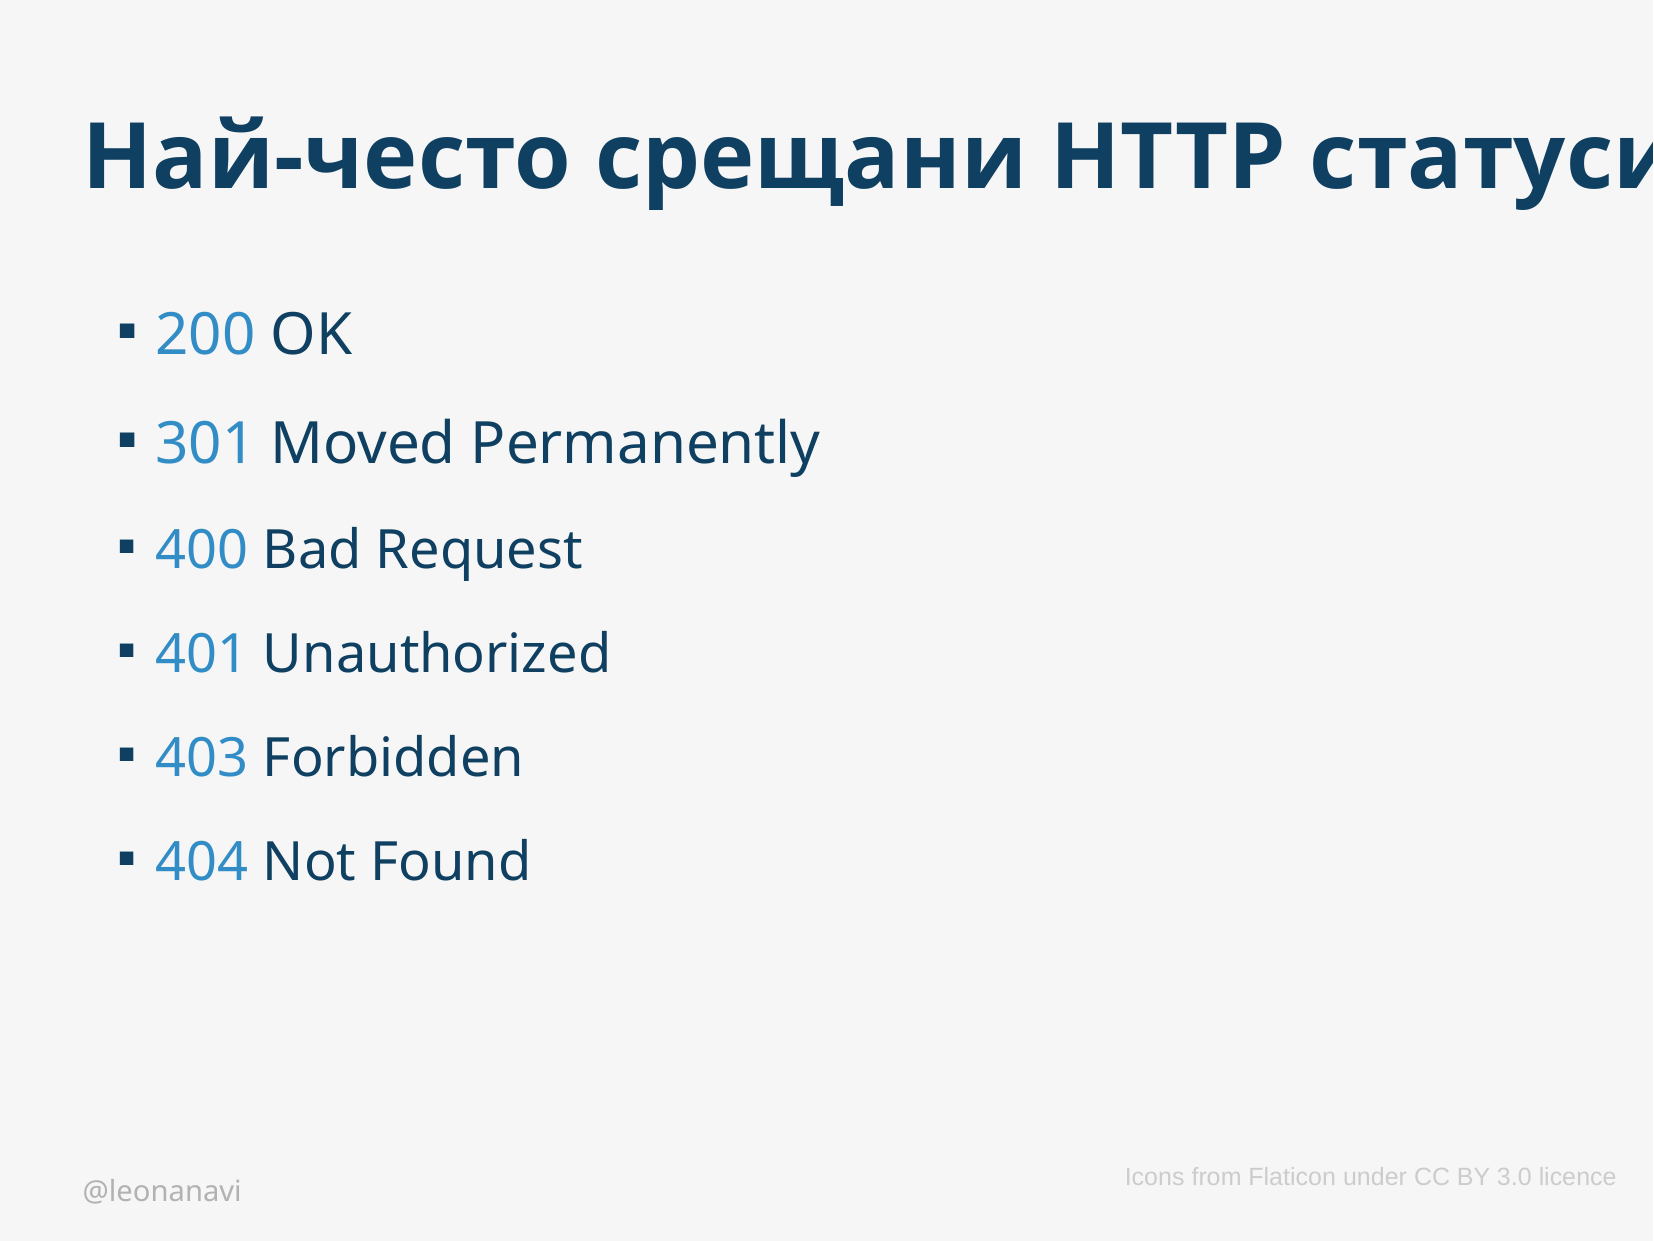

# Най-често срещани HTTP статуси
200 OK
301 Moved Permanently
400 Bad Request
401 Unauthorized
403 Forbidden
404 Not Found
Icons from Flaticon under CC BY 3.0 licence